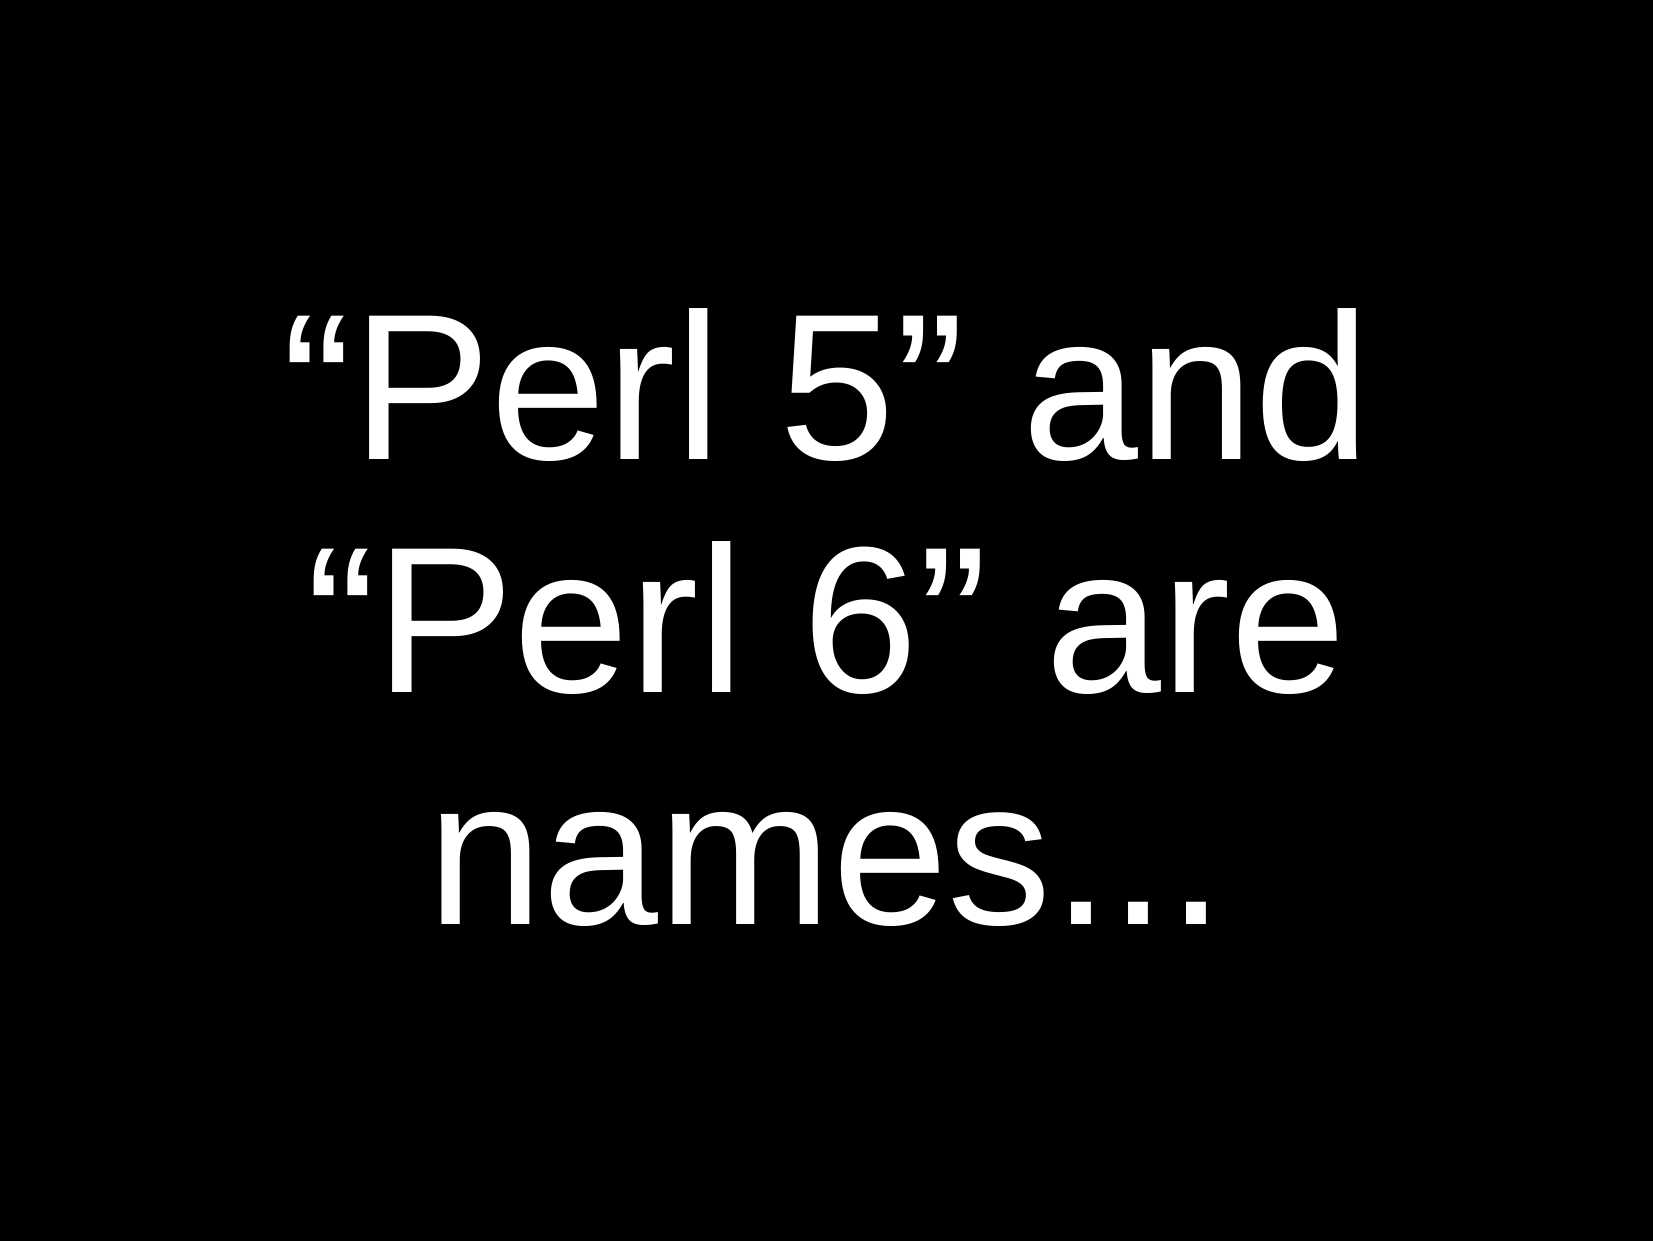

# “Perl 5” and “Perl 6” are names...